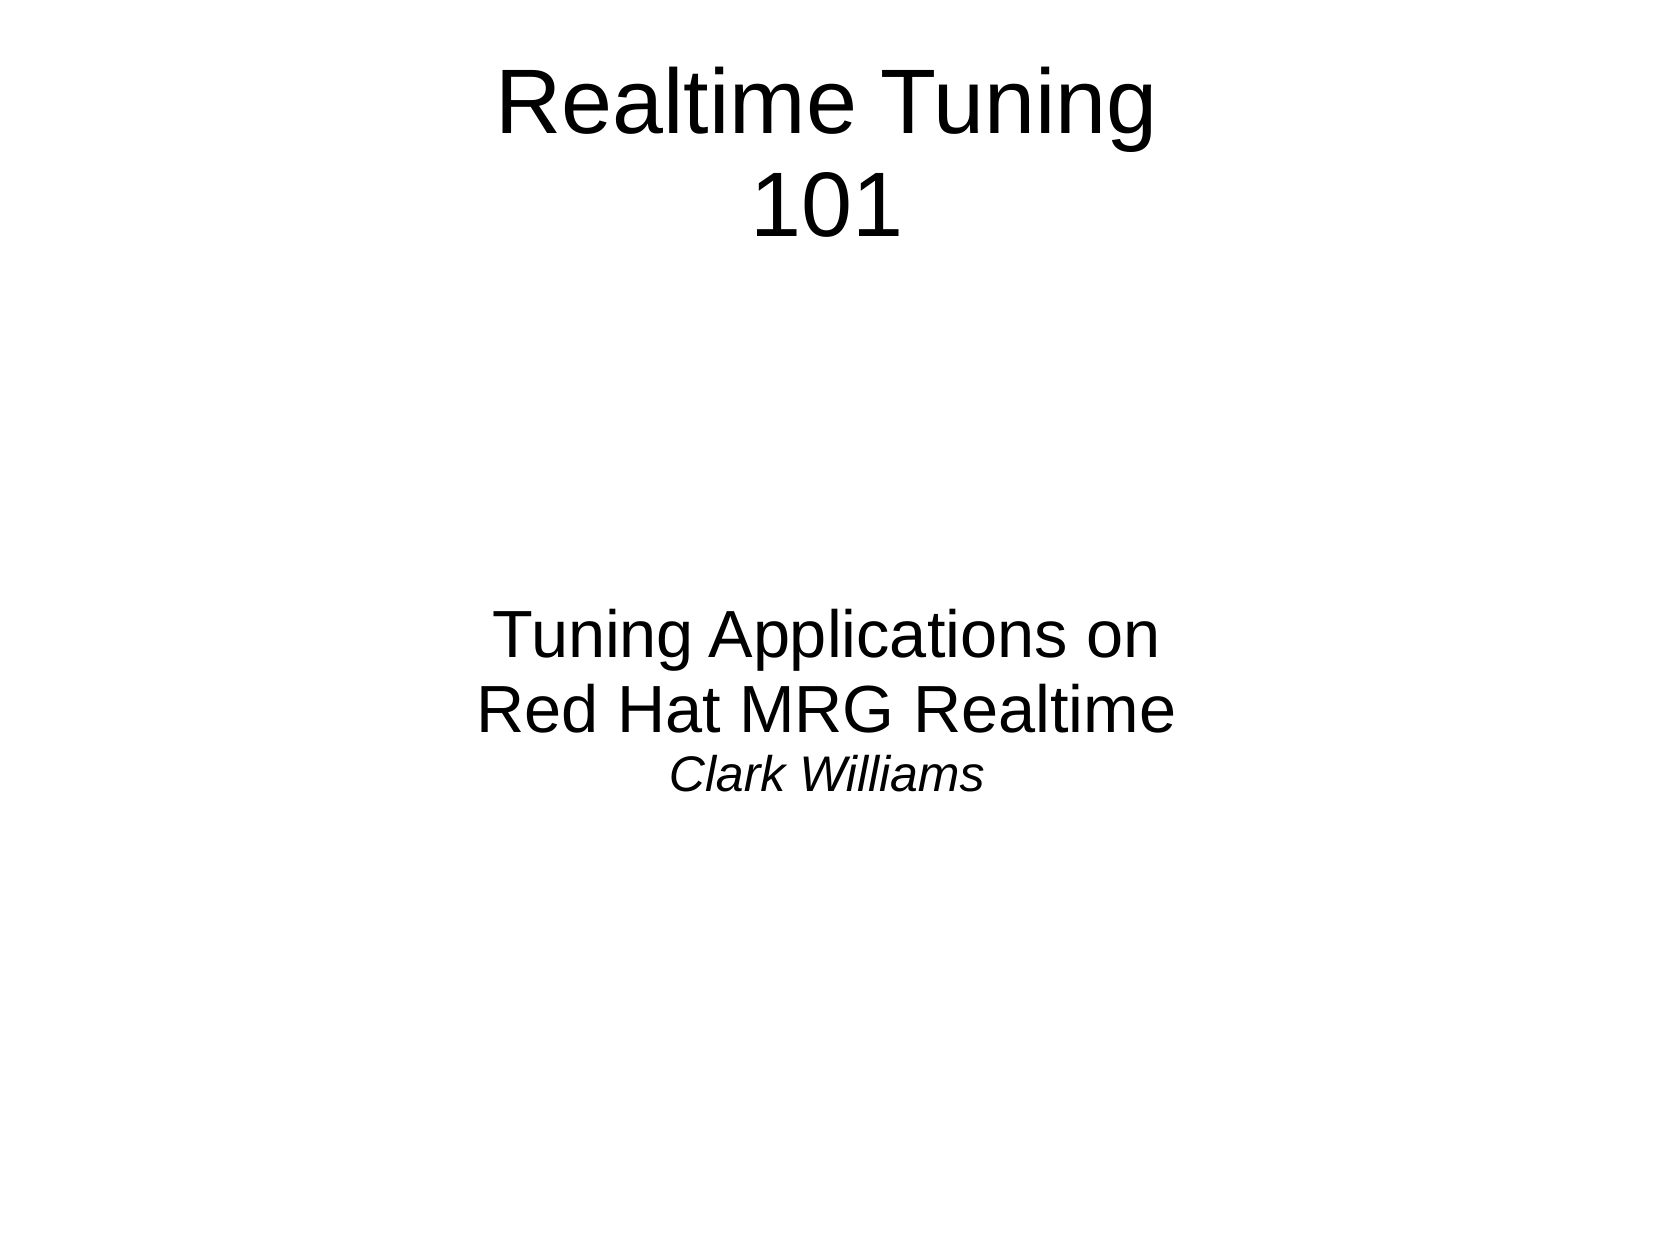

# Realtime Tuning 101
Tuning Applications on
Red Hat MRG Realtime
Clark Williams